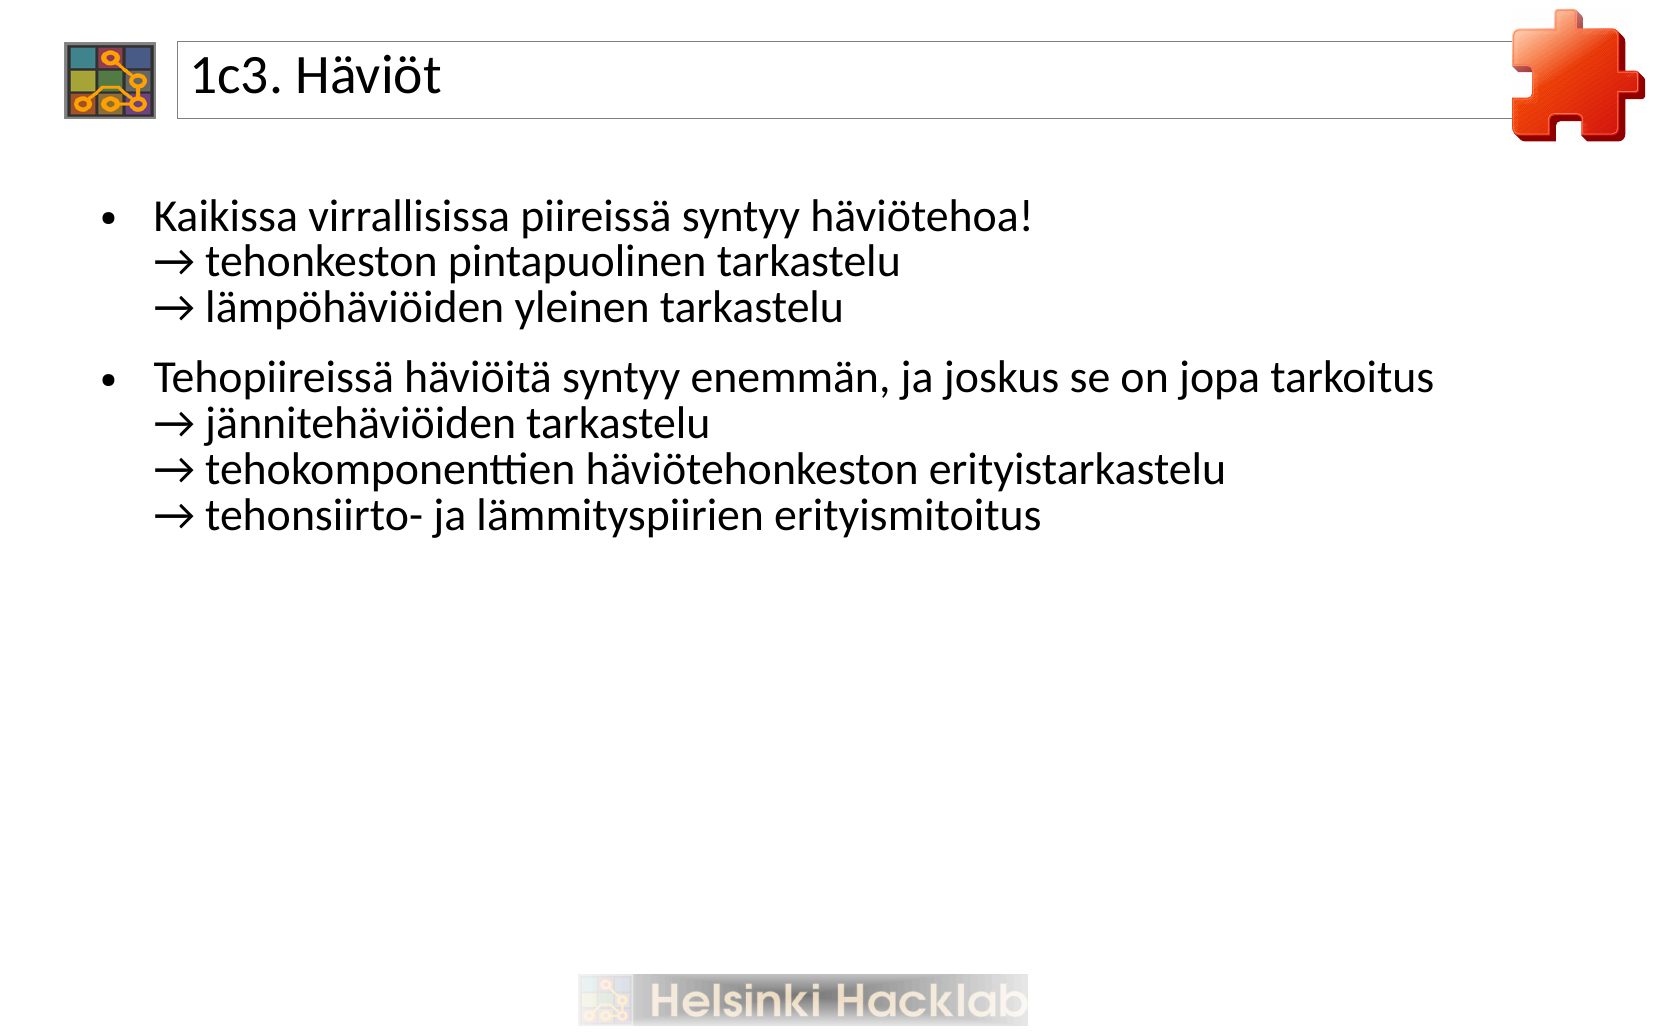

# 1c3. Häviöt
Kaikissa virrallisissa piireissä syntyy häviötehoa!
→ tehonkeston pintapuolinen tarkastelu
→ lämpöhäviöiden yleinen tarkastelu
Tehopiireissä häviöitä syntyy enemmän, ja joskus se on jopa tarkoitus
→ jännitehäviöiden tarkastelu
→ tehokomponenttien häviötehonkeston erityistarkastelu
→ tehonsiirto- ja lämmityspiirien erityismitoitus